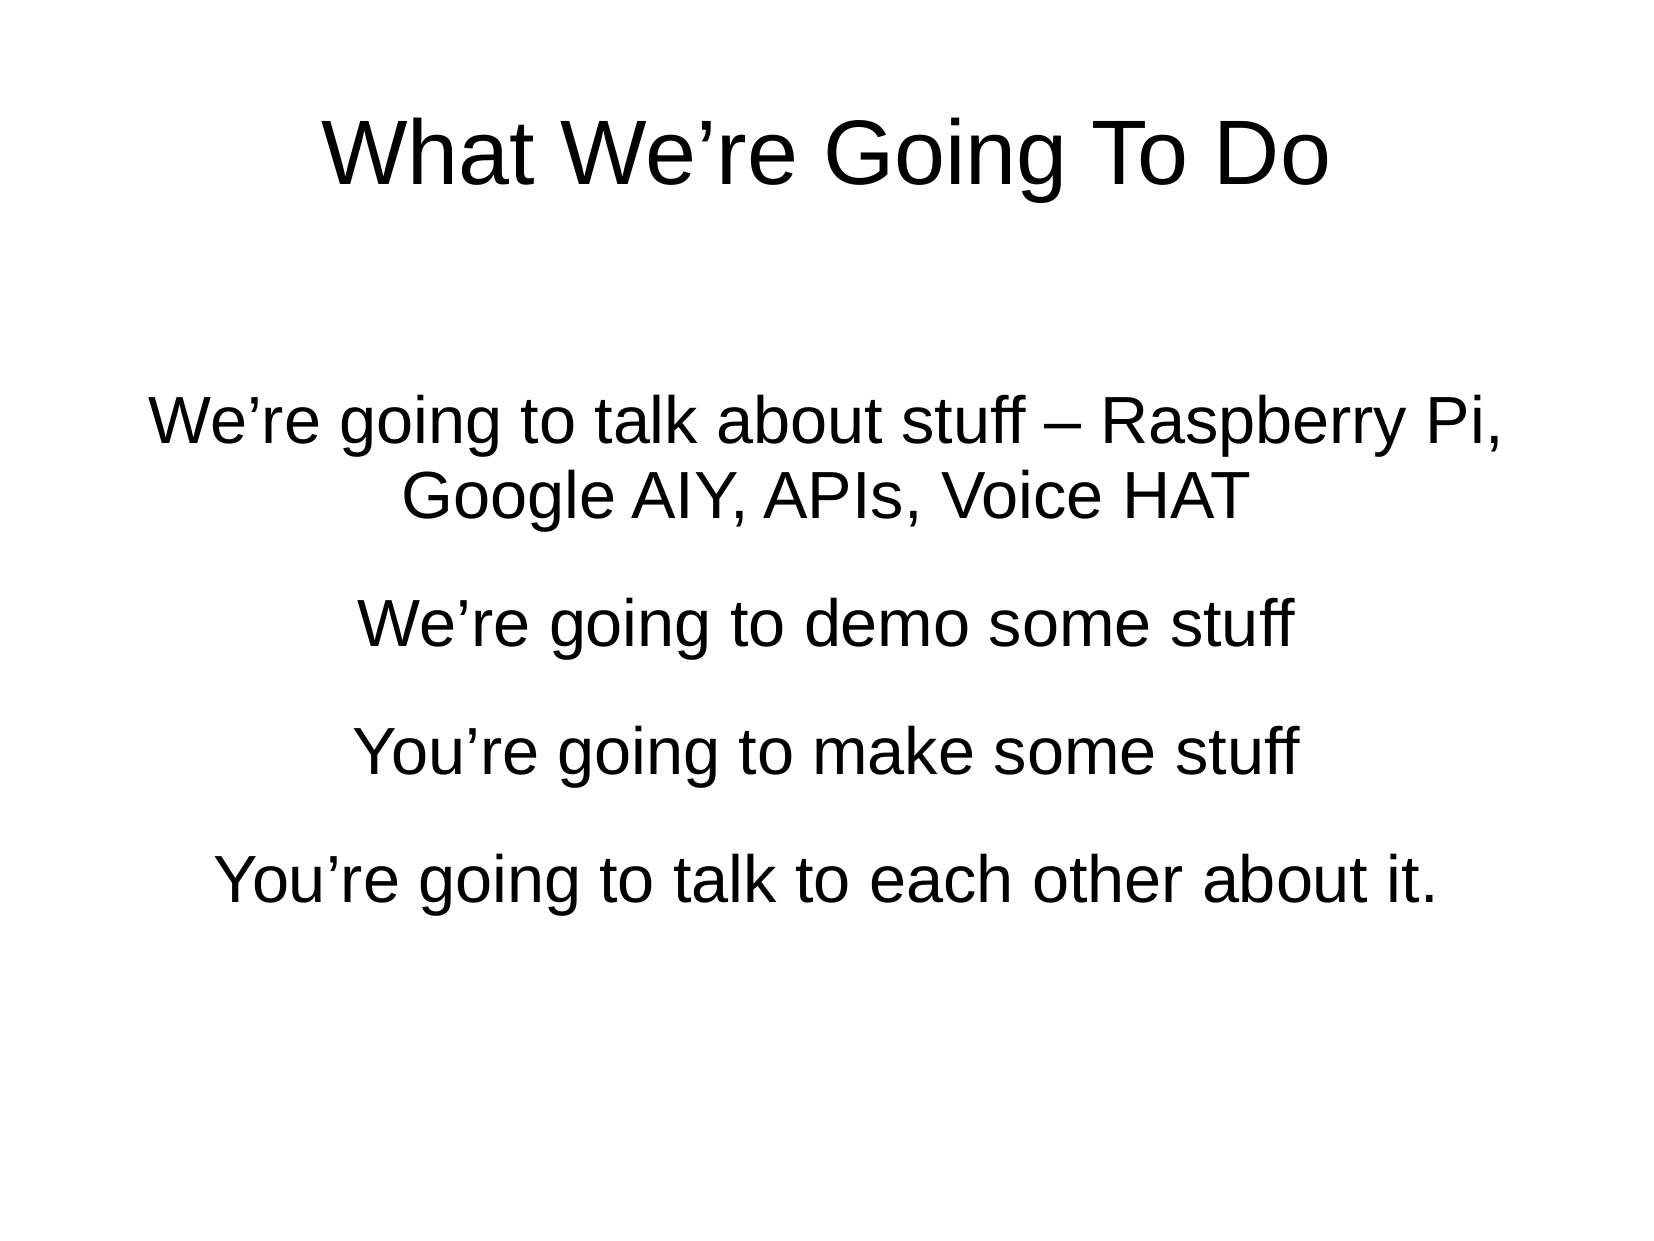

# What We’re Going To Do
We’re going to talk about stuff – Raspberry Pi, Google AIY, APIs, Voice HAT
We’re going to demo some stuff
You’re going to make some stuff
You’re going to talk to each other about it.